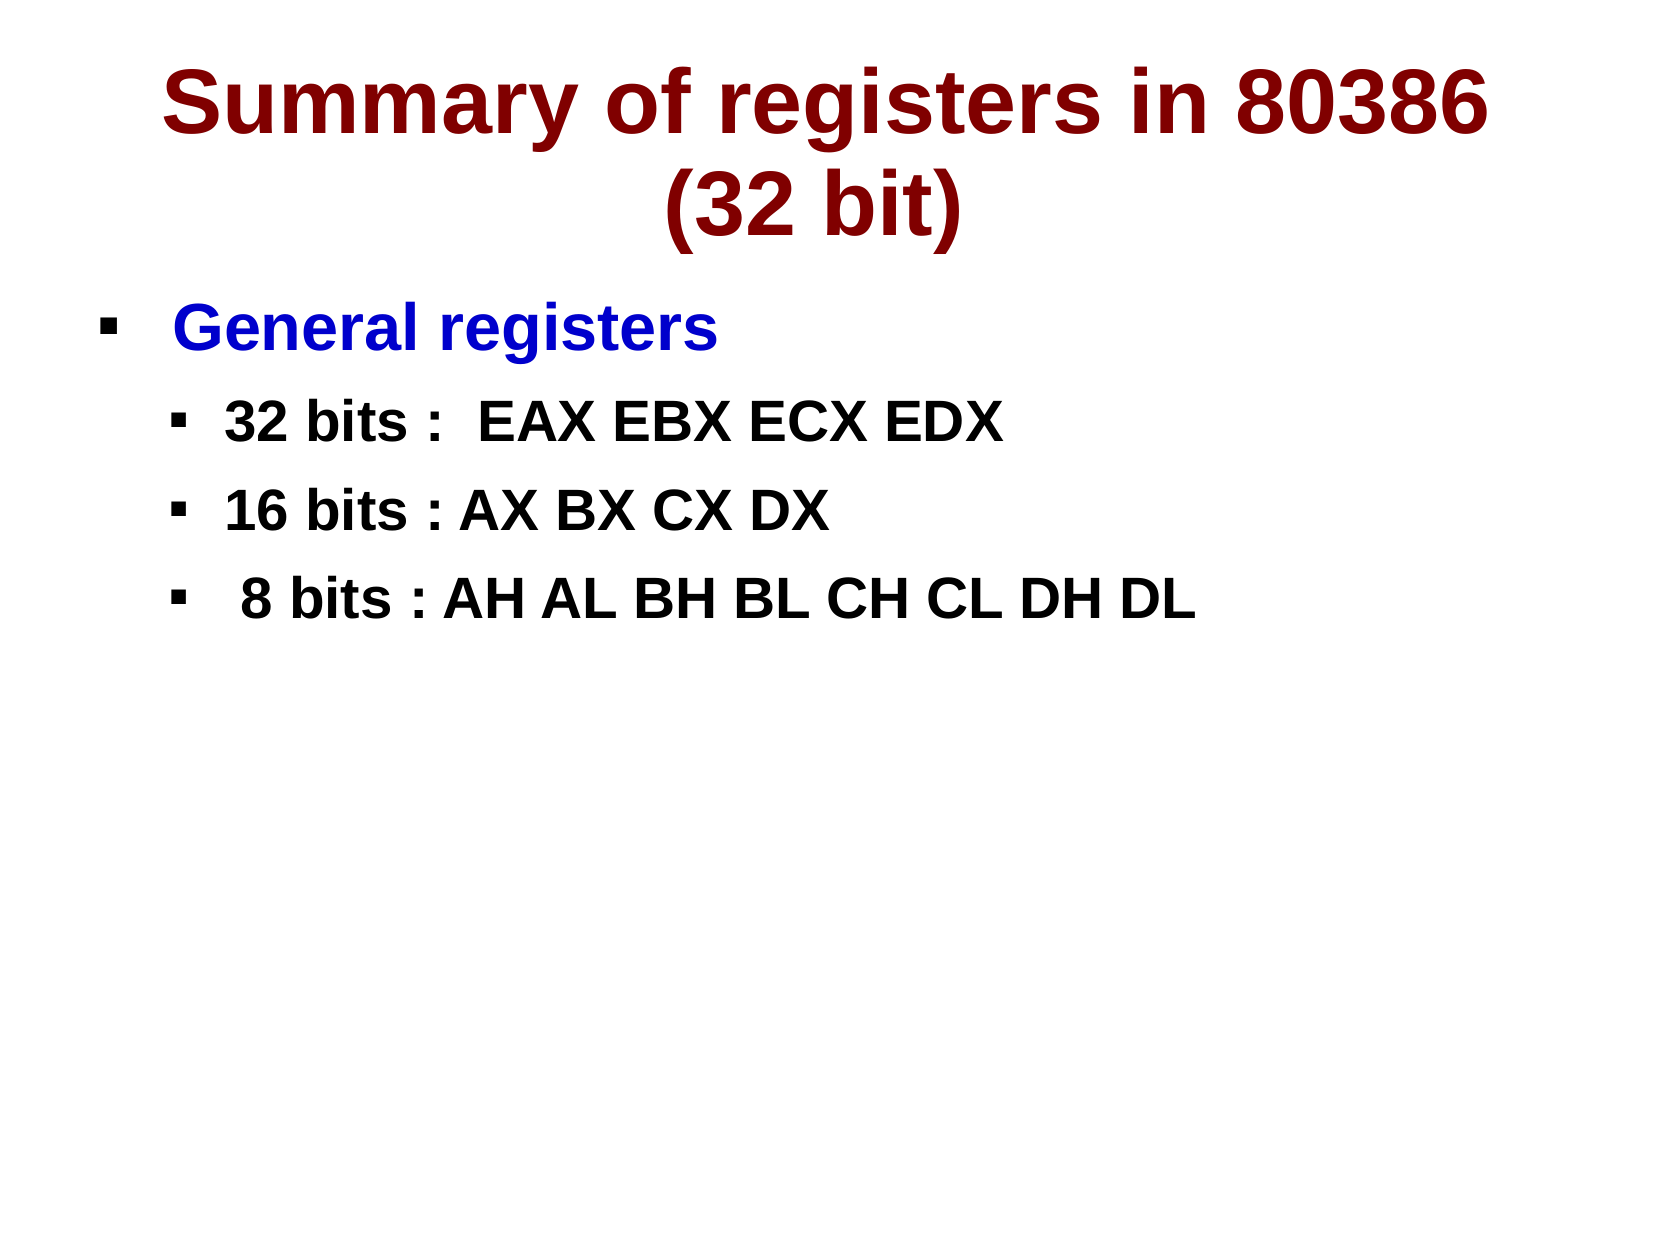

# Summary of registers in 80386 (32 bit)
 General registers
32 bits : EAX EBX ECX EDX
16 bits : AX BX CX DX
 8 bits : AH AL BH BL CH CL DH DL